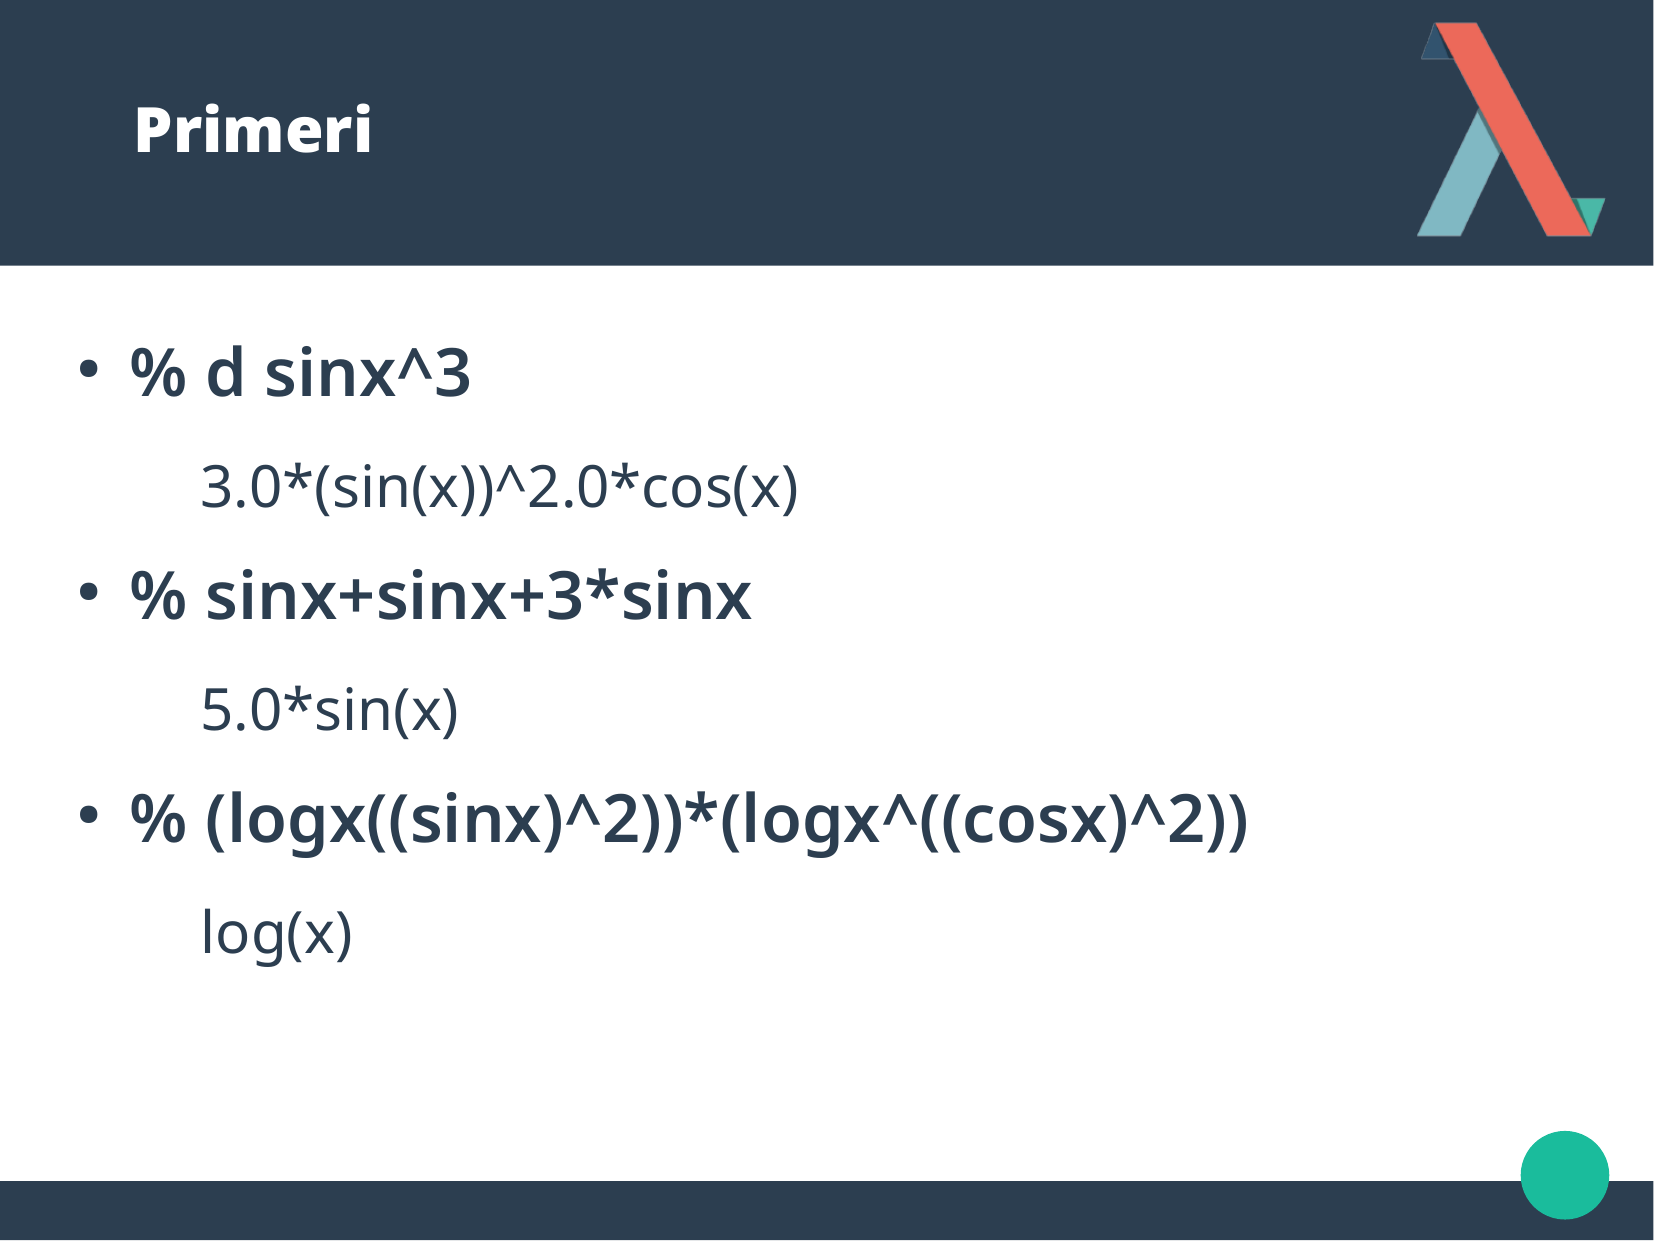

# Primeri
% d sinx^3
3.0*(sin(x))^2.0*cos(x)
% sinx+sinx+3*sinx
5.0*sin(x)
% (logx((sinx)^2))*(logx^((cosx)^2))
log(x)